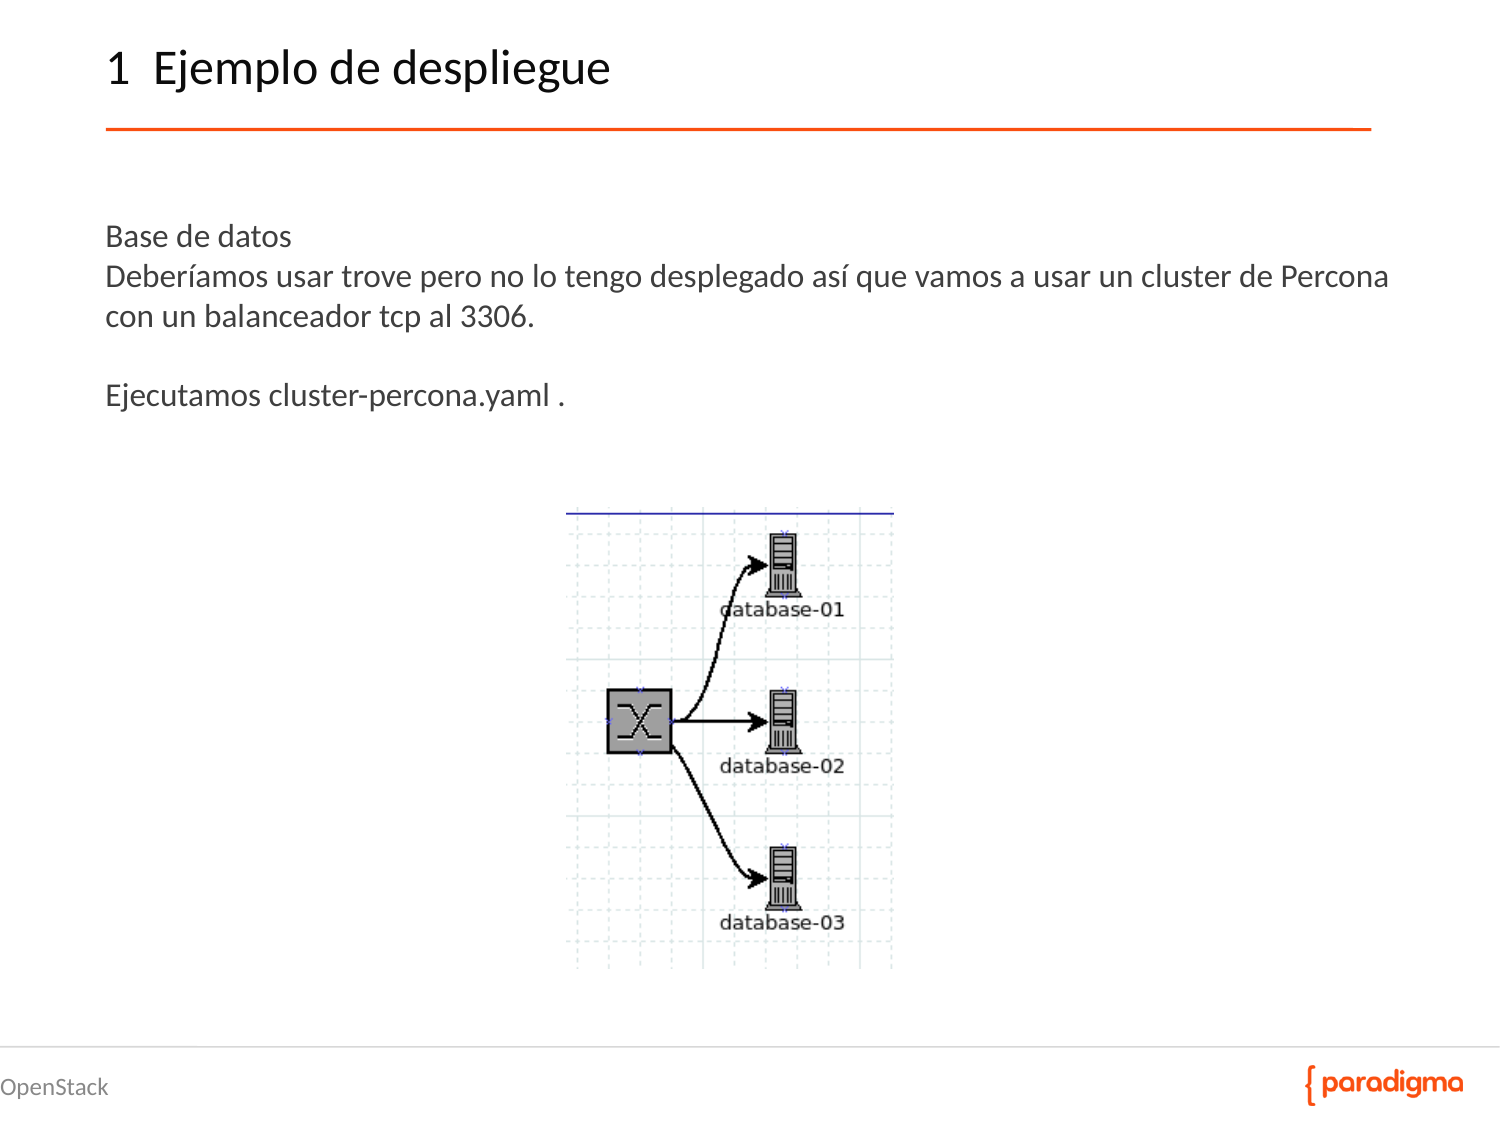

1 Ejemplo de despliegue
Base de datos
Deberíamos usar trove pero no lo tengo desplegado así que vamos a usar un cluster de Percona con un balanceador tcp al 3306.
Ejecutamos cluster-percona.yaml .
Aquí hay dos saltos de línea para separar bloques de texto. Así te leerán mejor y podrán comprender la información estructurada que les presentas
OpenStack